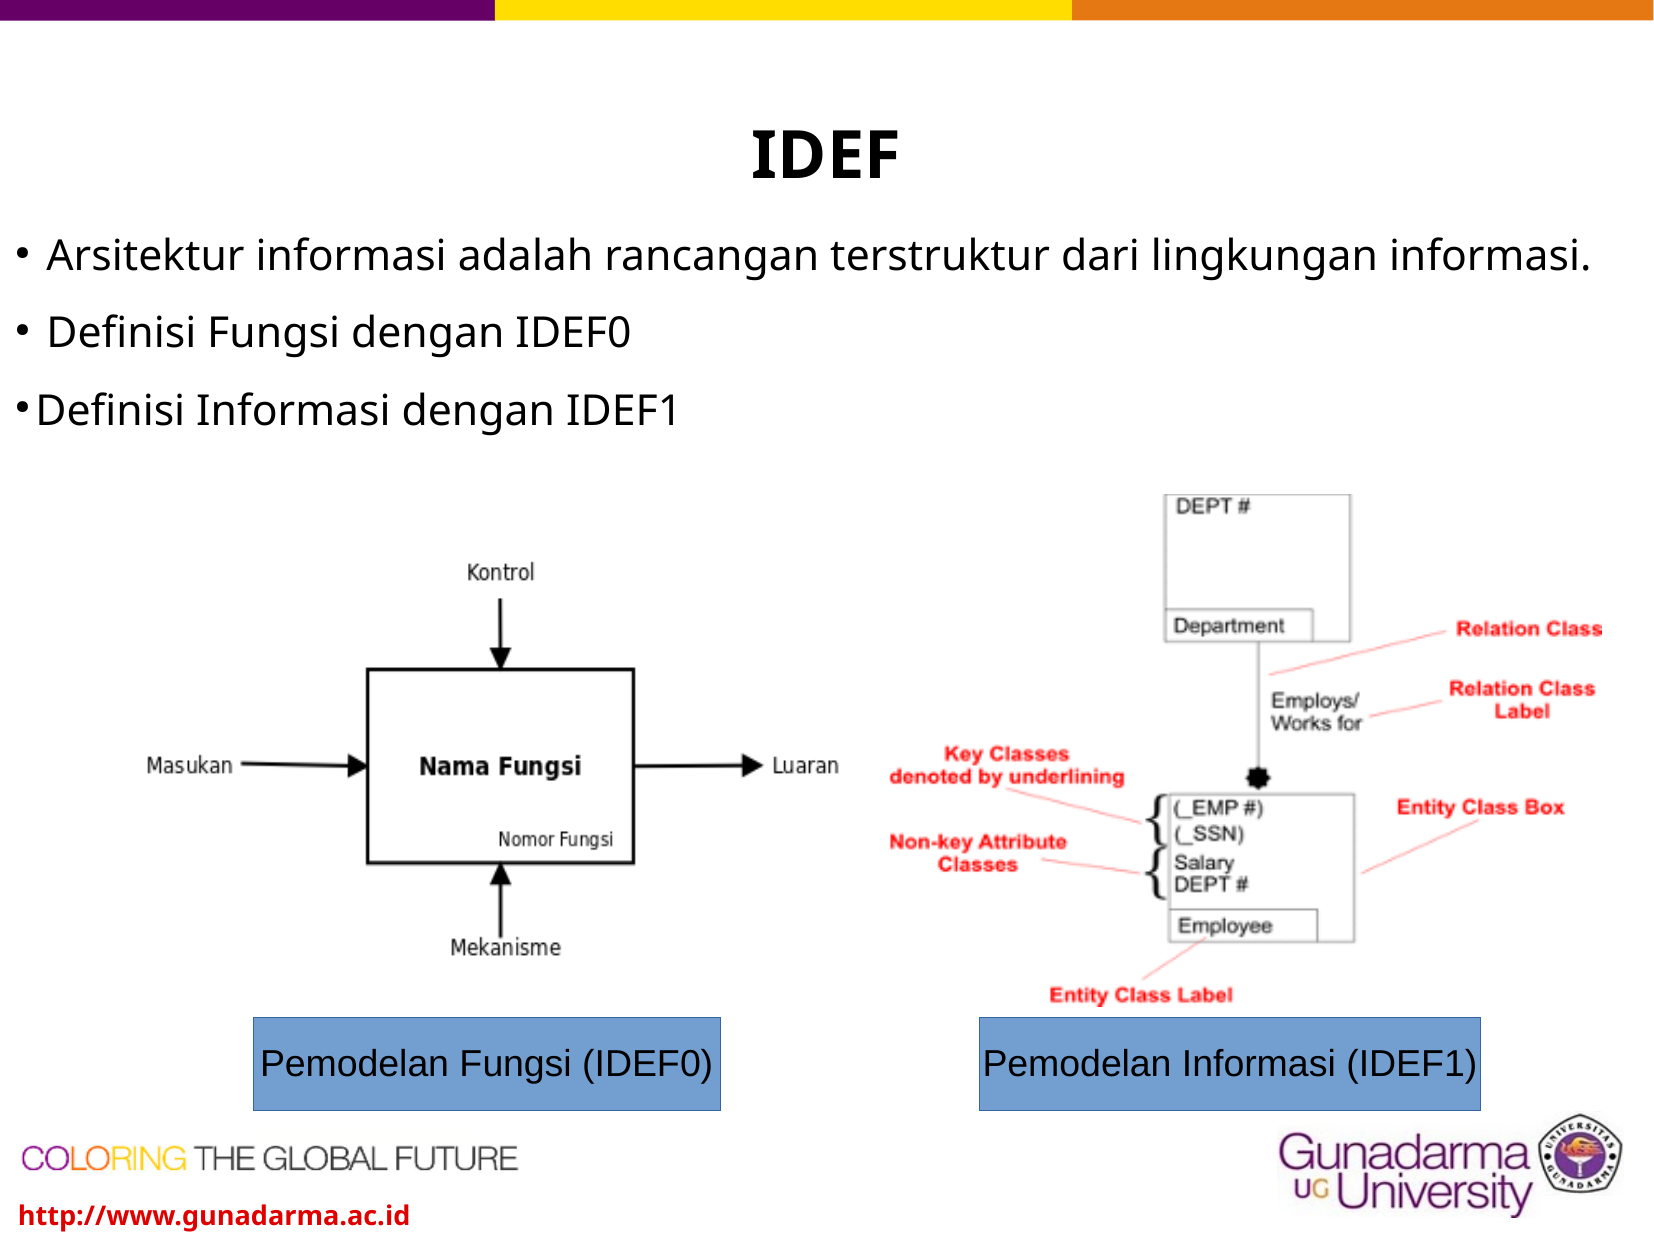

# IDEF
 Arsitektur informasi adalah rancangan terstruktur dari lingkungan informasi.
 Definisi Fungsi dengan IDEF0
 Definisi Informasi dengan IDEF1
Pemodelan Fungsi (IDEF0)
Pemodelan Informasi (IDEF1)
23